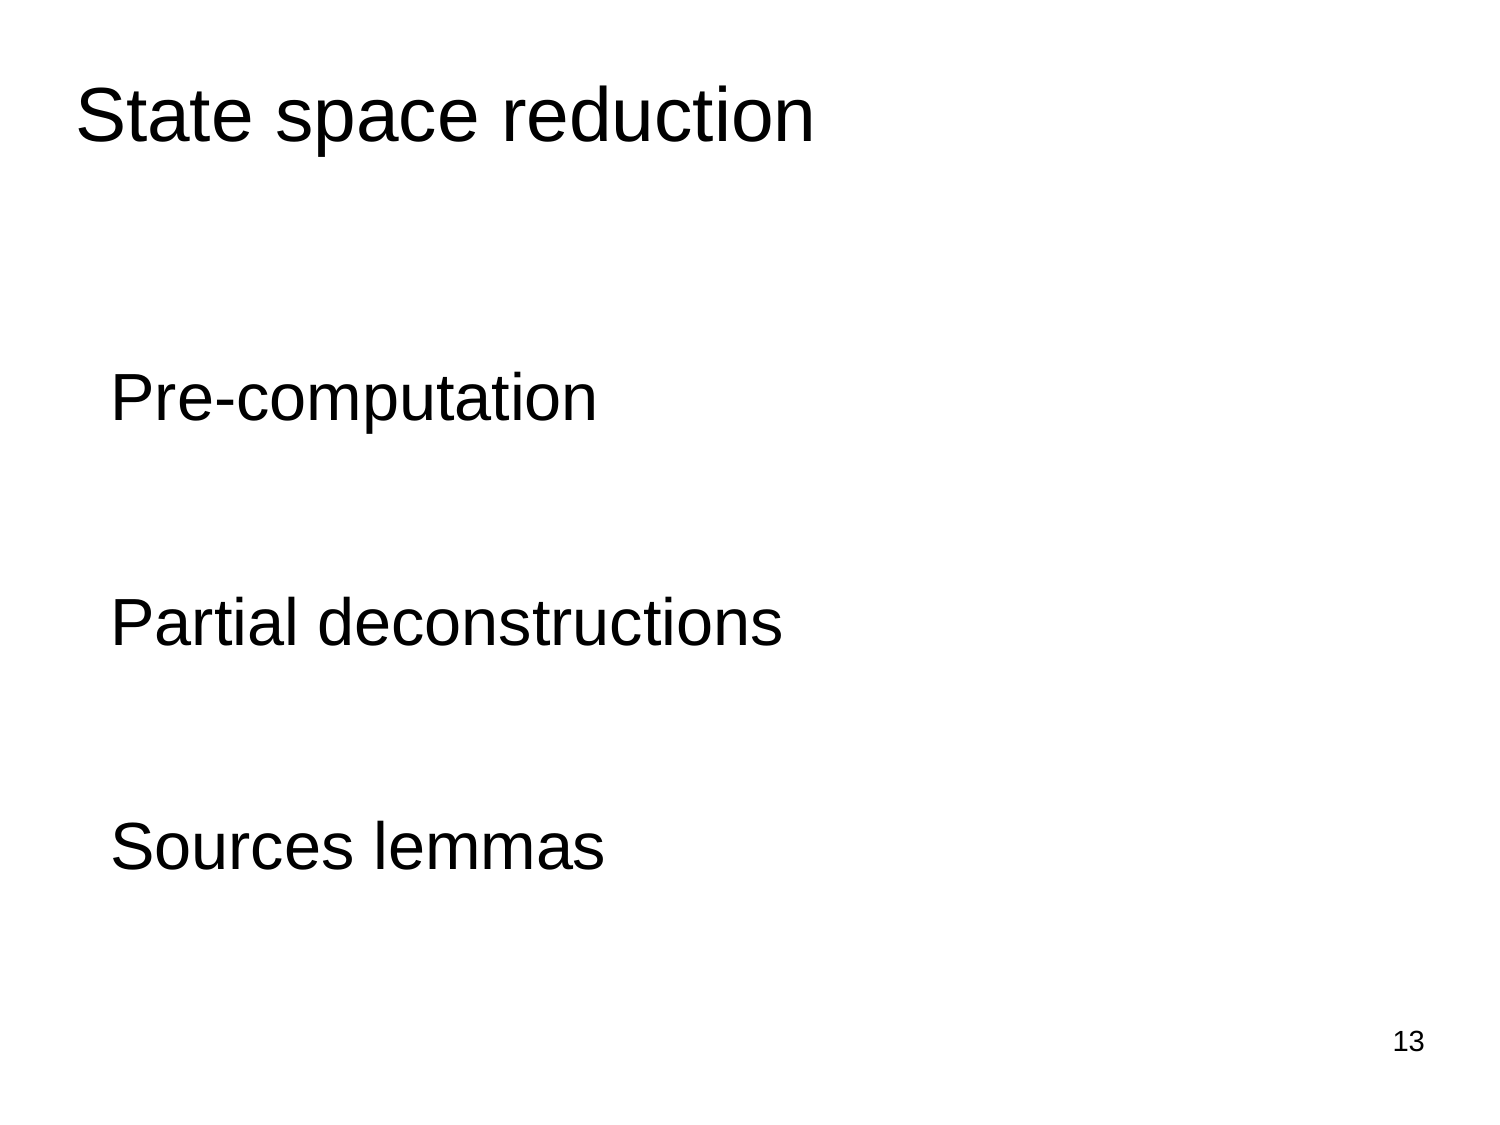

# State space reduction
Pre-computation
Partial deconstructions
Sources lemmas
13